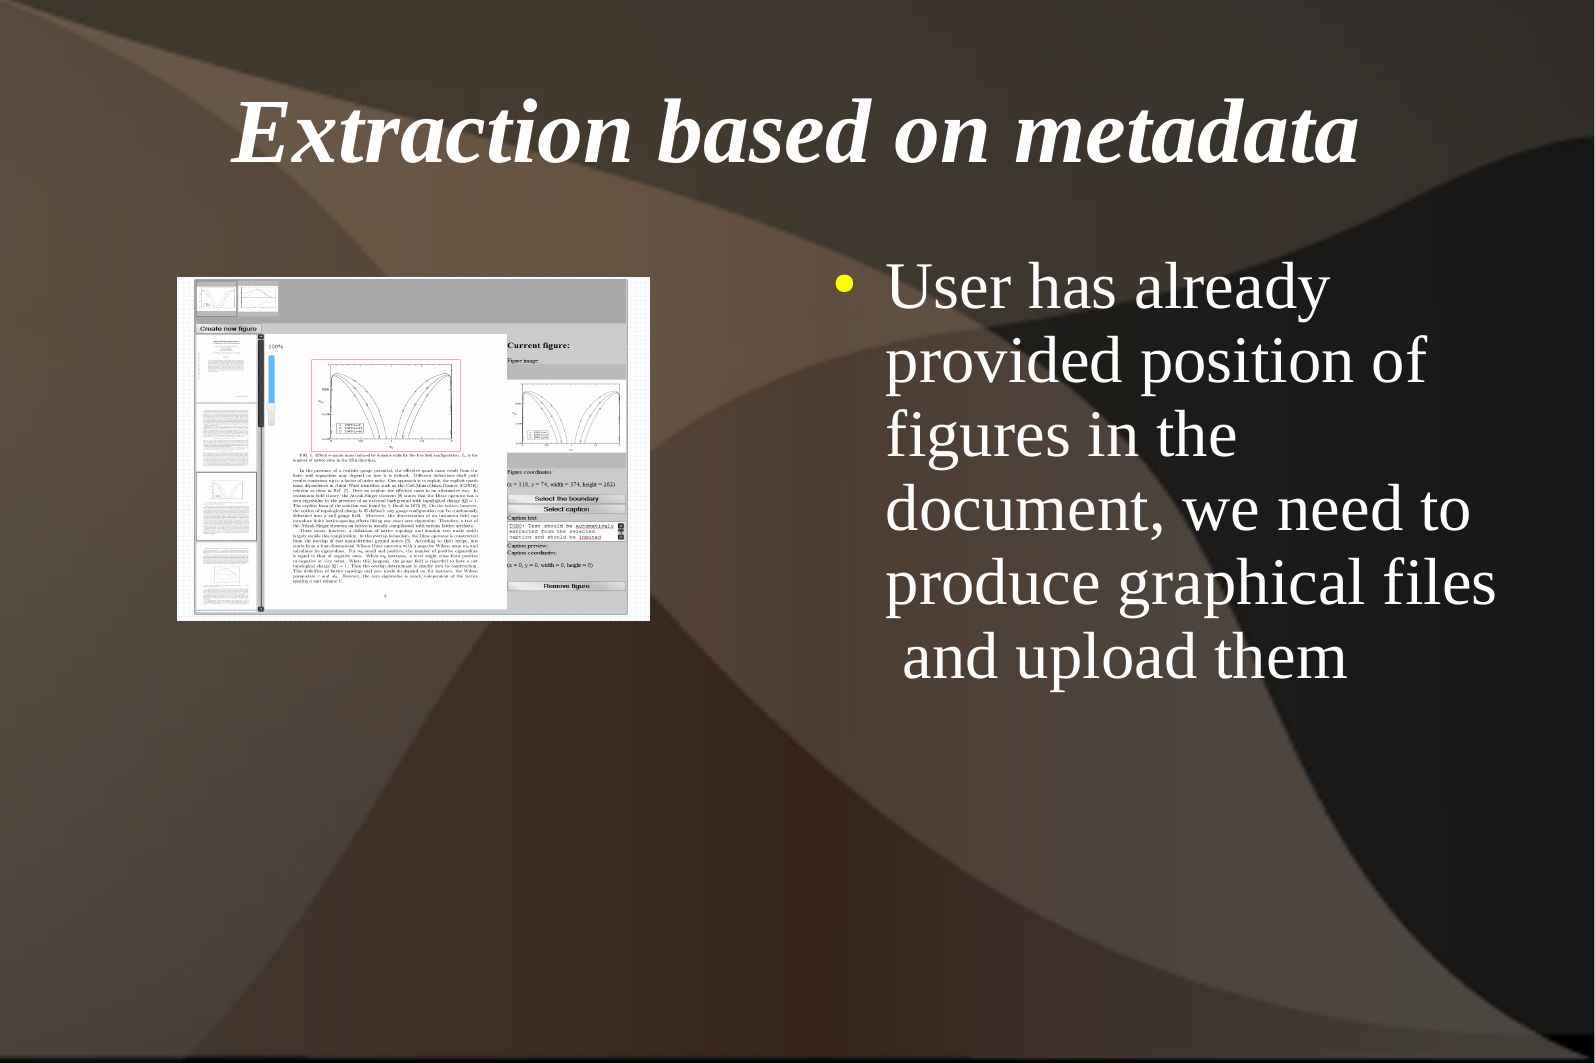

# Extraction based on metadata
User has already provided position of figures in the document, we need to produce graphical files and upload them